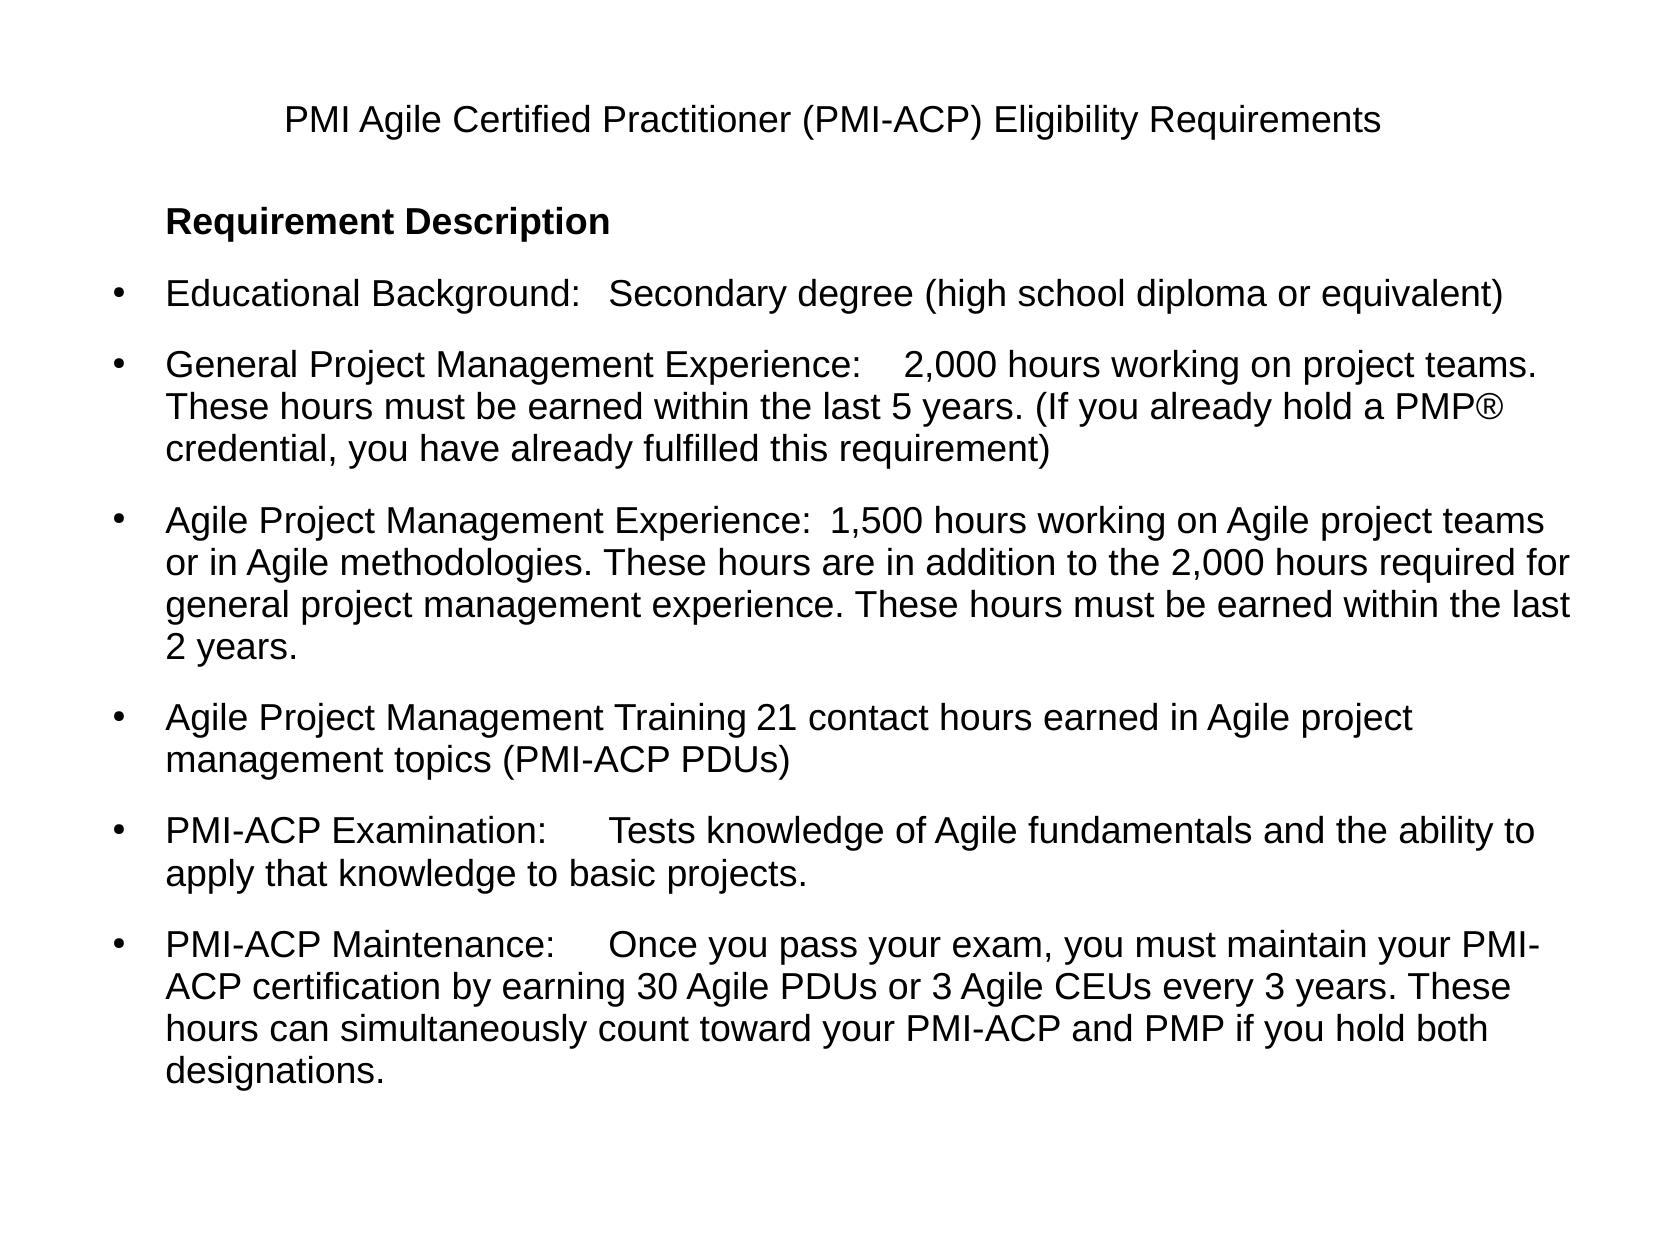

# PMI Agile Certified Practitioner (PMI-ACP) Eligibility Requirements
Requirement Description
Educational Background:	Secondary degree (high school diploma or equivalent)
General Project Management Experience:	2,000 hours working on project teams. These hours must be earned within the last 5 years. (If you already hold a PMP® credential, you have already fulfilled this requirement)
Agile Project Management Experience:	1,500 hours working on Agile project teams or in Agile methodologies. These hours are in addition to the 2,000 hours required for general project management experience. These hours must be earned within the last 2 years.
Agile Project Management Training	21 contact hours earned in Agile project management topics (PMI-ACP PDUs)
PMI-ACP Examination:	Tests knowledge of Agile fundamentals and the ability to apply that knowledge to basic projects.
PMI-ACP Maintenance:	Once you pass your exam, you must maintain your PMI-ACP certification by earning 30 Agile PDUs or 3 Agile CEUs every 3 years. These hours can simultaneously count toward your PMI-ACP and PMP if you hold both designations.